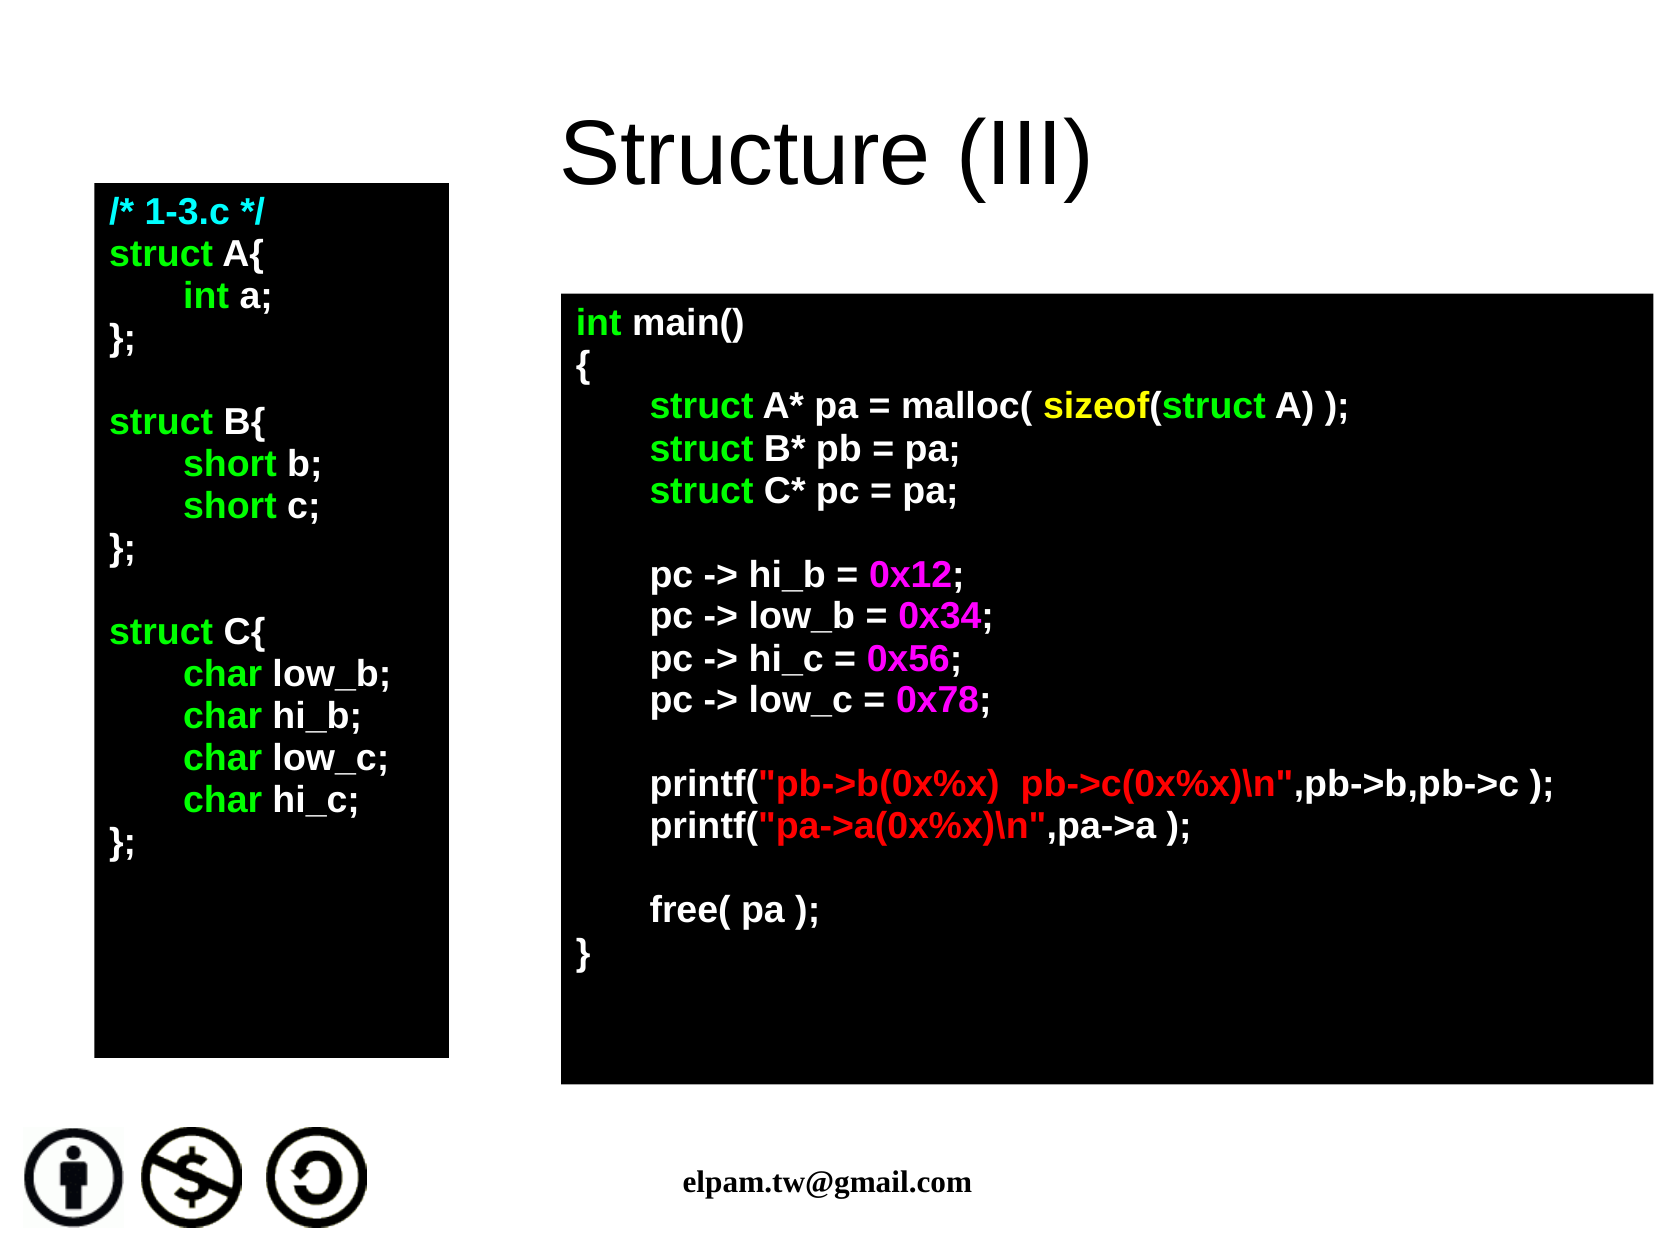

# Structure (III)
/* 1-3.c */
struct A{
	int a;
};
struct B{
	short b;
	short c;
};
struct C{
	char low_b;
	char hi_b;
	char low_c;
	char hi_c;
};
Casting
int main()
{
	struct A* pa = malloc( sizeof(struct A) );
	struct B* pb = pa;
	struct C* pc = pa;
	pc -> hi_b = 0x12;
	pc -> low_b = 0x34;
	pc -> hi_c = 0x56;
	pc -> low_c = 0x78;
	printf("pb->b(0x%x) pb->c(0x%x)\n",pb->b,pb->c );
	printf("pa->a(0x%x)\n",pa->a );
	free( pa );
}